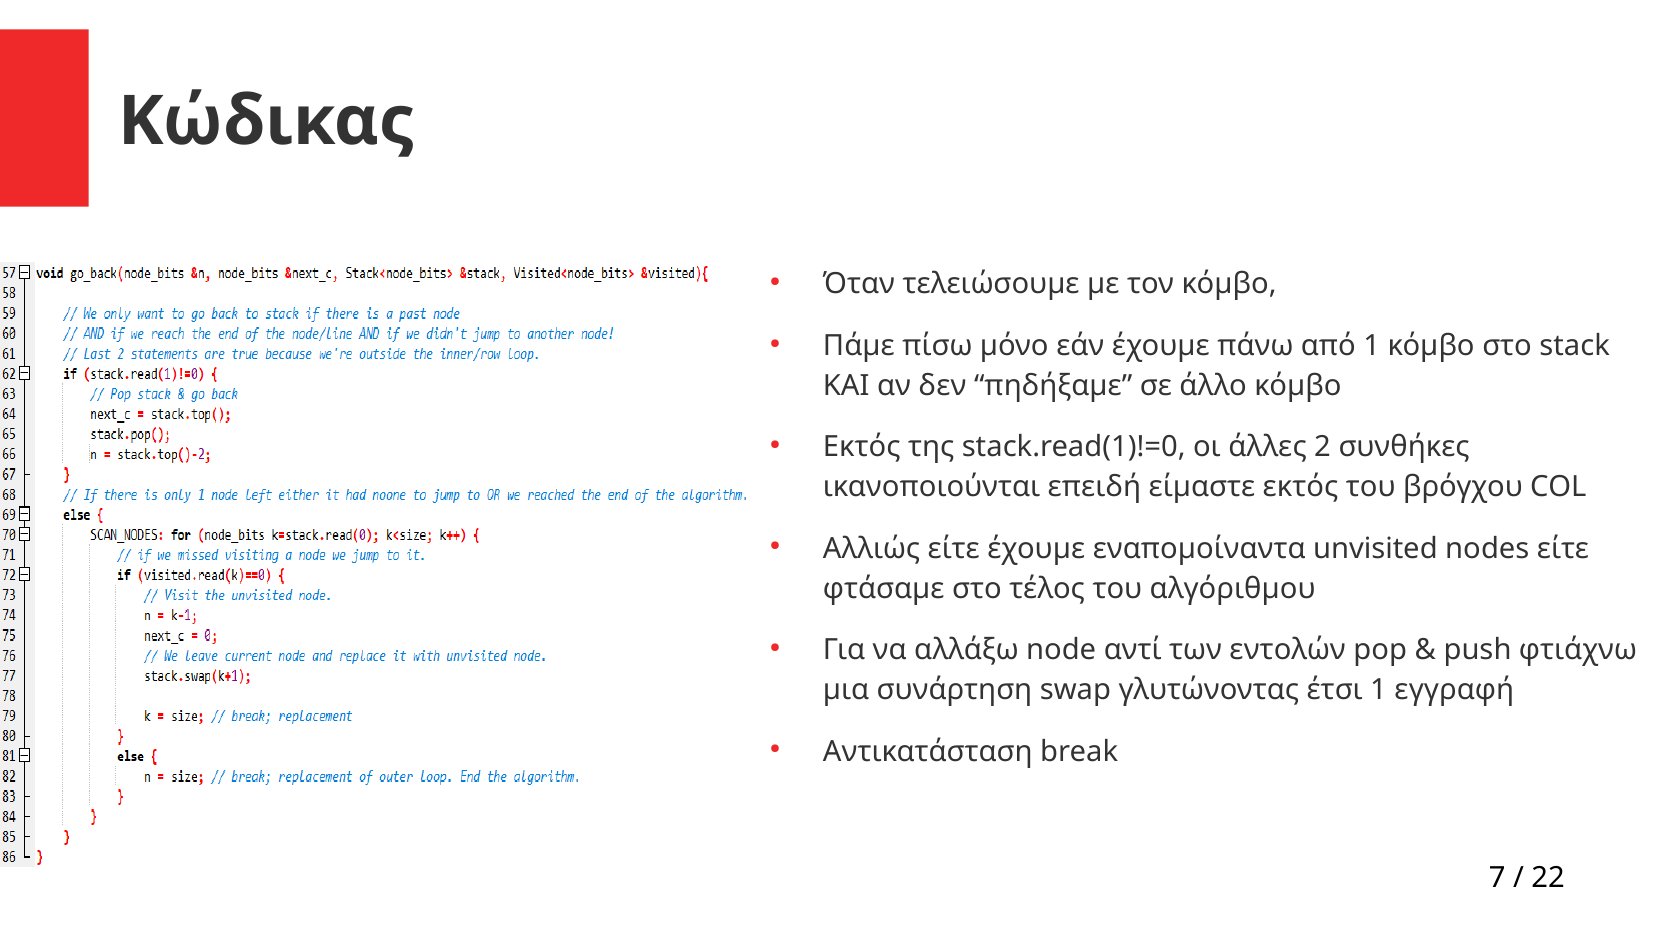

# Κώδικας
Όταν τελειώσουμε με τον κόμβο,
Πάμε πίσω μόνο εάν έχουμε πάνω από 1 κόμβο στο stack ΚΑΙ αν δεν “πηδήξαμε” σε άλλο κόμβο
Εκτός της stack.read(1)!=0, οι άλλες 2 συνθήκες ικανοποιούνται επειδή είμαστε εκτός του βρόγχου COL
Αλλιώς είτε έχουμε εναπομοίναντα unvisited nodes είτε φτάσαμε στο τέλος του αλγόριθμου
Για να αλλάξω node αντί των εντολών pop & push φτιάχνω μια συνάρτηση swap γλυτώνοντας έτσι 1 εγγραφή
Αντικατάσταση break
7